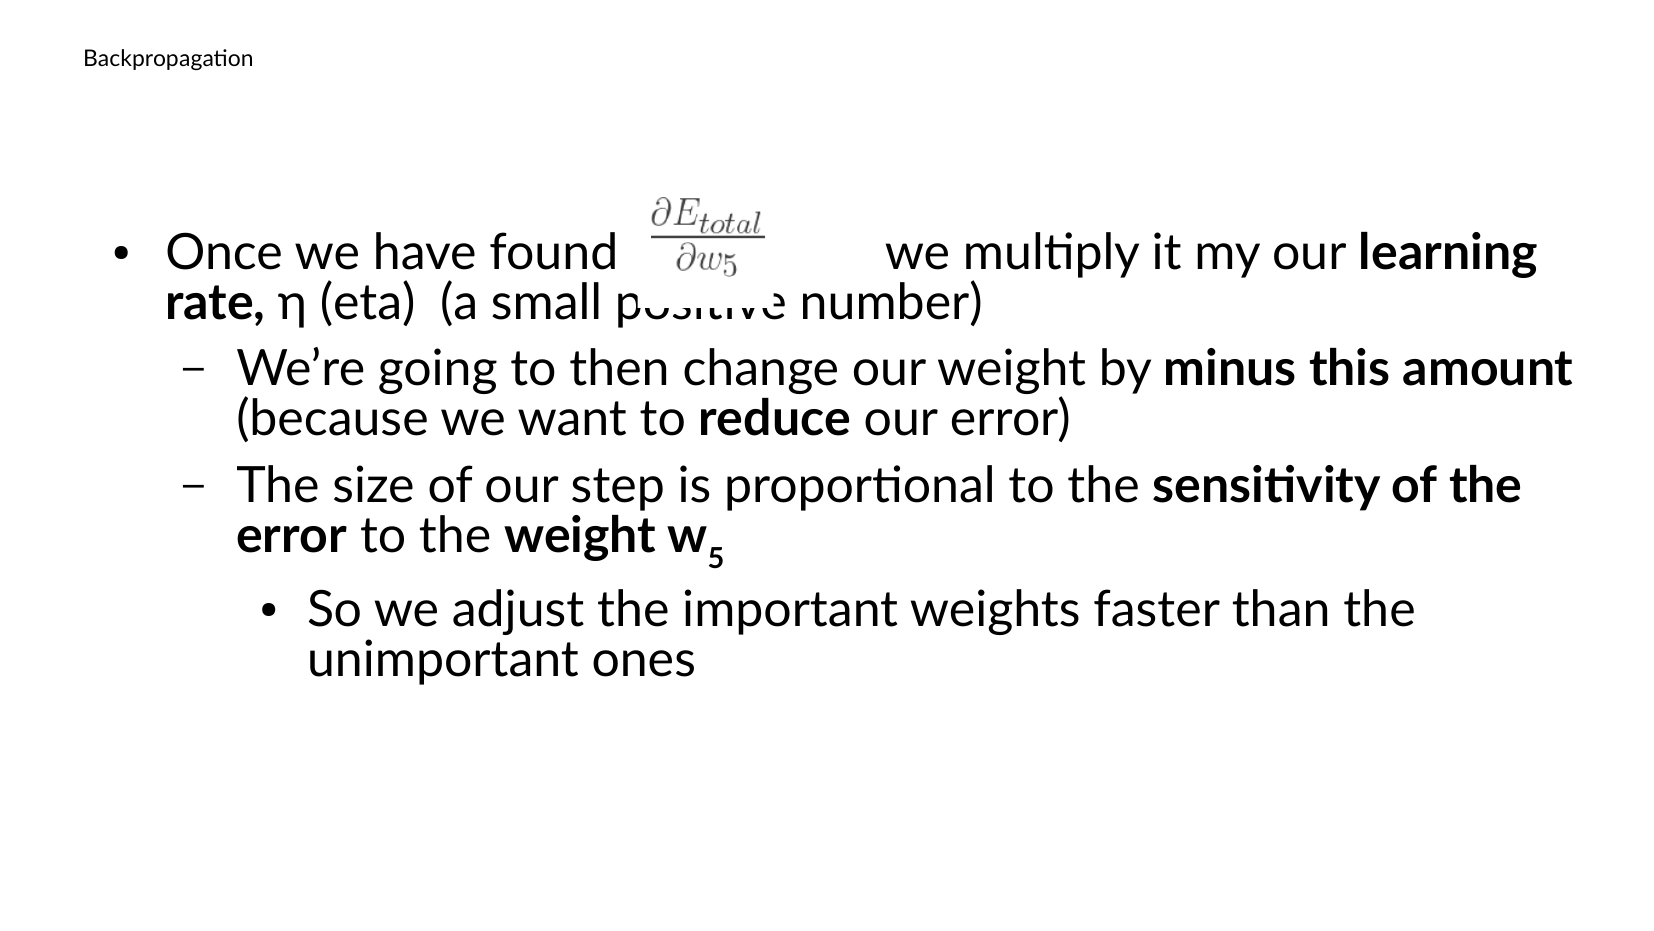

# Backpropagation
Once we have found we multiply it my our learning rate, η (eta) (a small positive number)
We’re going to then change our weight by minus this amount (because we want to reduce our error)
The size of our step is proportional to the sensitivity of the error to the weight w5
So we adjust the important weights faster than the unimportant ones